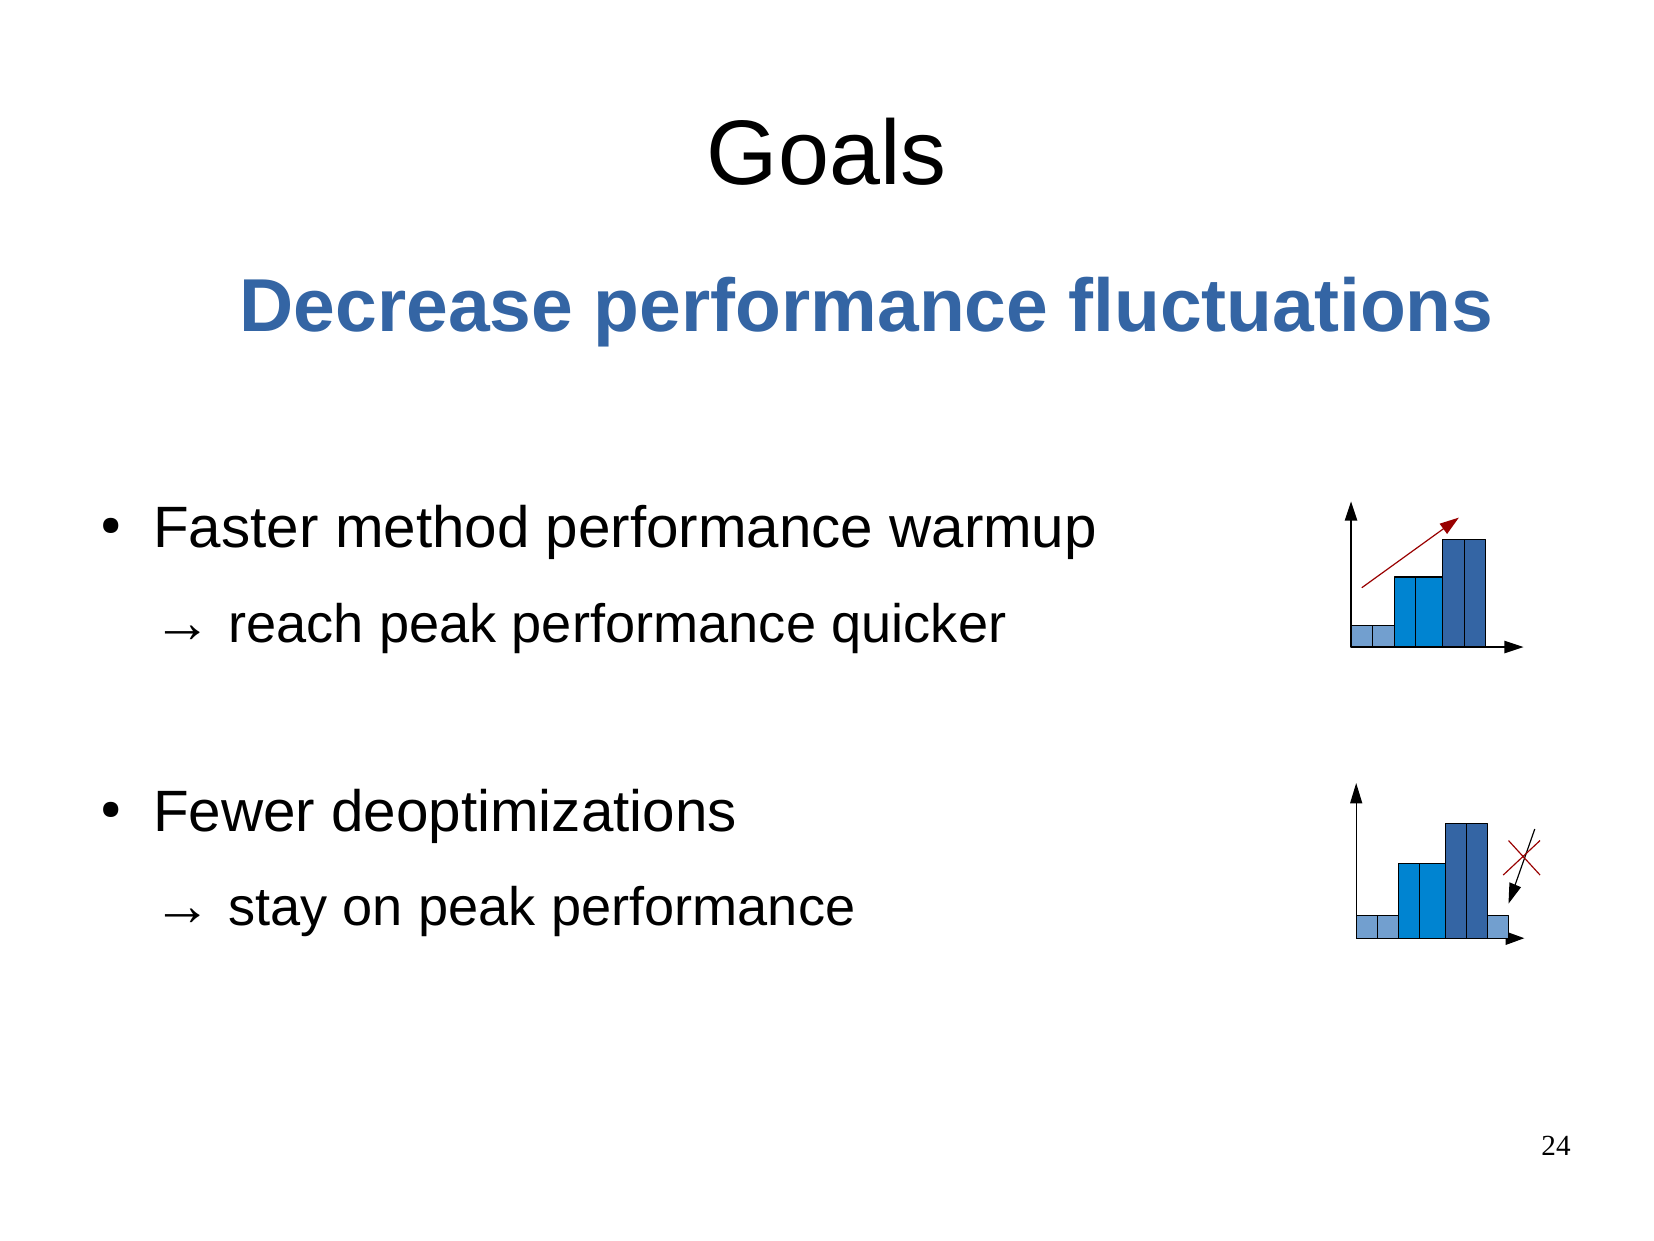

# Goals
Decrease performance fluctuations
Faster method performance warmup
→ reach peak performance quicker
Fewer deoptimizations
→ stay on peak performance
24